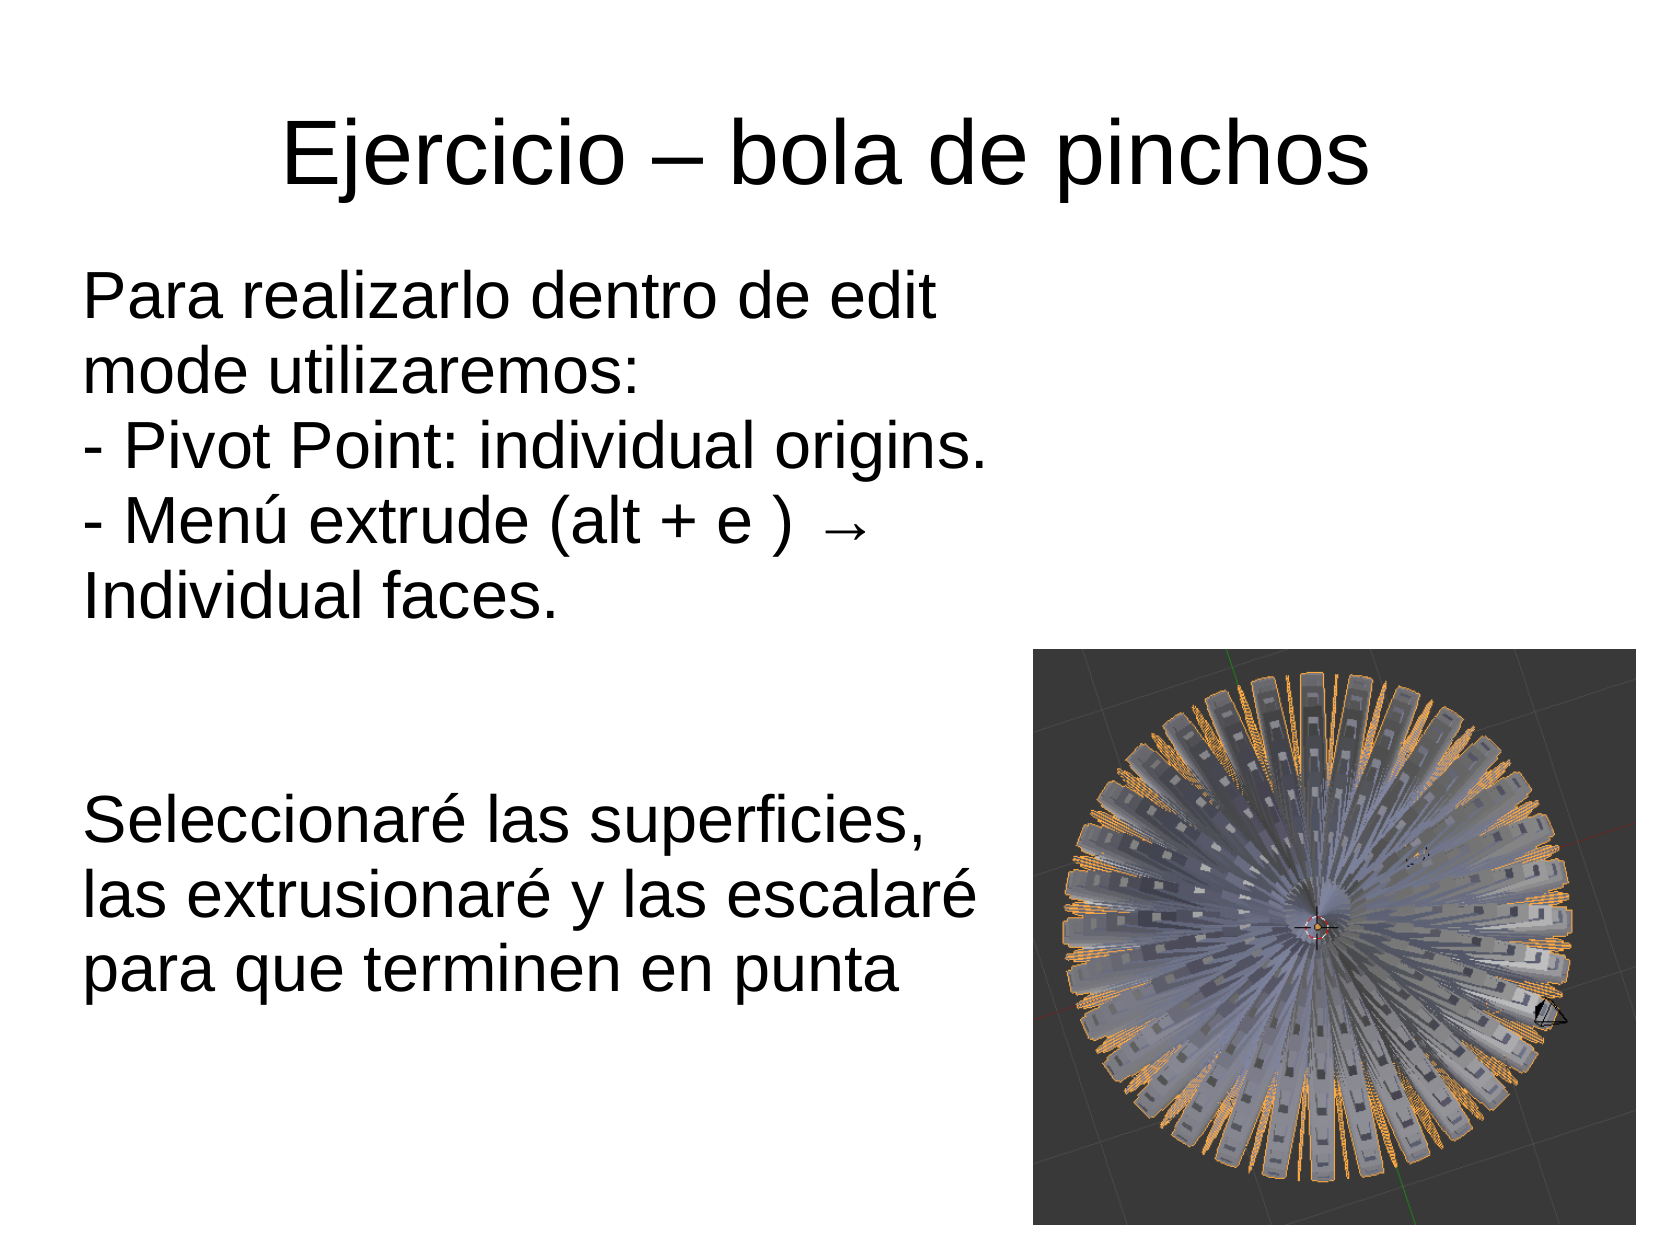

# Ejercicio – bola de pinchos
Para realizarlo dentro de edit mode utilizaremos:
- Pivot Point: individual origins.
- Menú extrude (alt + e ) → Individual faces.
Seleccionaré las superficies, las extrusionaré y las escalaré para que terminen en punta